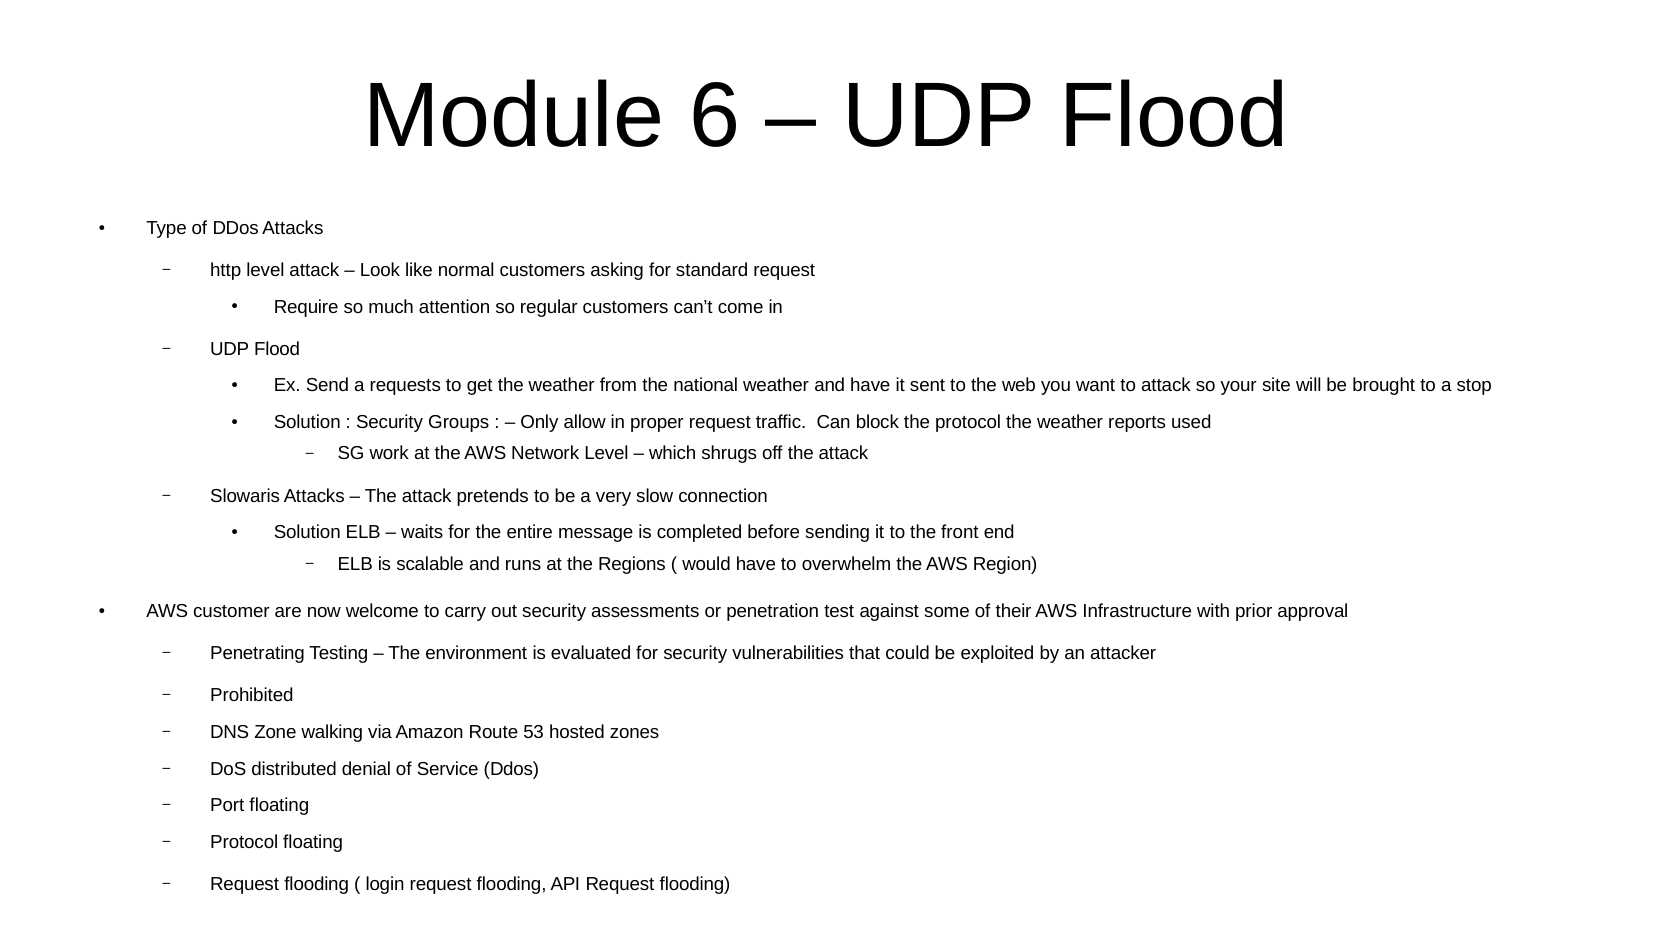

# Module 6 – UDP Flood
Type of DDos Attacks
http level attack – Look like normal customers asking for standard request
Require so much attention so regular customers can’t come in
UDP Flood
Ex. Send a requests to get the weather from the national weather and have it sent to the web you want to attack so your site will be brought to a stop
Solution : Security Groups : – Only allow in proper request traffic. Can block the protocol the weather reports used
SG work at the AWS Network Level – which shrugs off the attack
Slowaris Attacks – The attack pretends to be a very slow connection
Solution ELB – waits for the entire message is completed before sending it to the front end
ELB is scalable and runs at the Regions ( would have to overwhelm the AWS Region)
AWS customer are now welcome to carry out security assessments or penetration test against some of their AWS Infrastructure with prior approval
Penetrating Testing – The environment is evaluated for security vulnerabilities that could be exploited by an attacker
Prohibited
DNS Zone walking via Amazon Route 53 hosted zones
DoS distributed denial of Service (Ddos)
Port floating
Protocol floating
Request flooding ( login request flooding, API Request flooding)